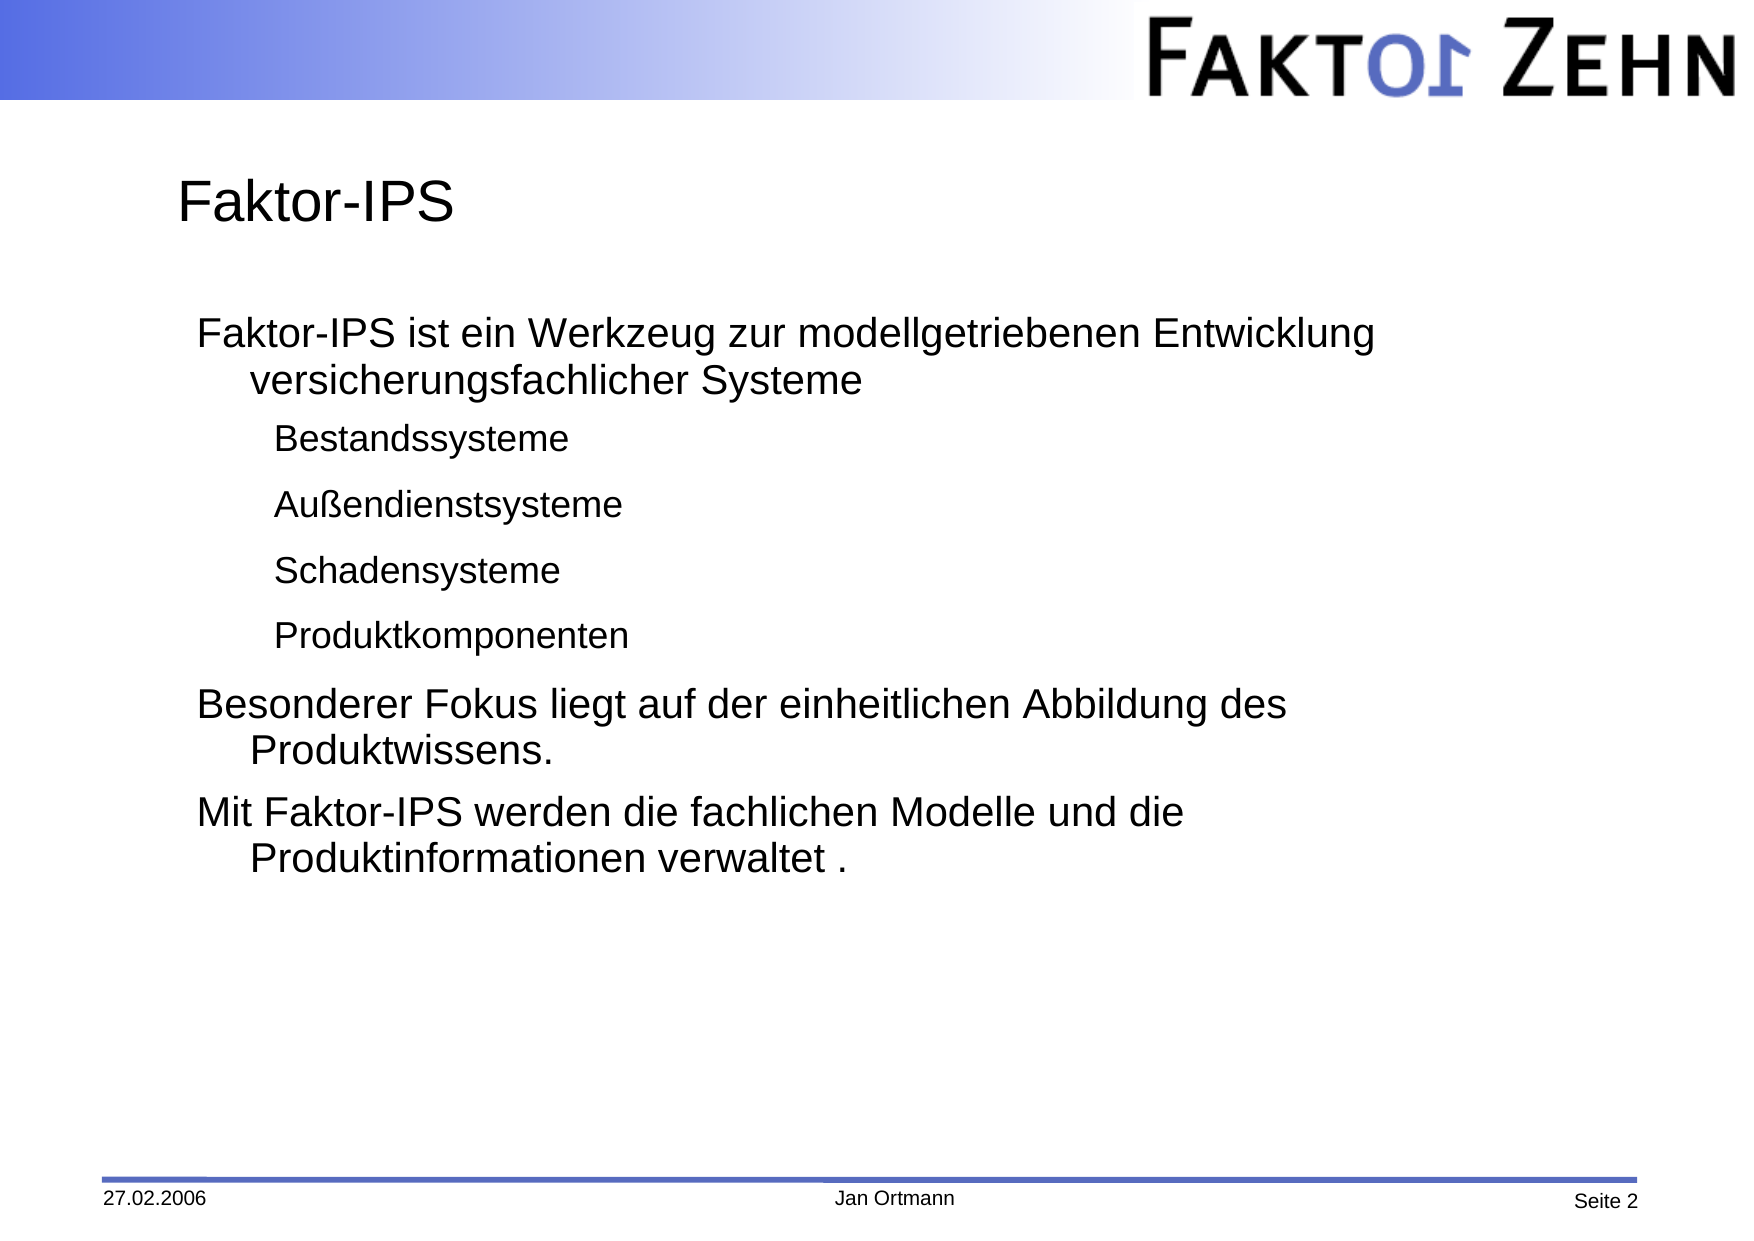

# Faktor-IPS
Faktor-IPS ist ein Werkzeug zur modellgetriebenen Entwicklung versicherungsfachlicher Systeme
Bestandssysteme
Außendienstsysteme
Schadensysteme
Produktkomponenten
Besonderer Fokus liegt auf der einheitlichen Abbildung des Produktwissens.
Mit Faktor-IPS werden die fachlichen Modelle und die Produktinformationen verwaltet .